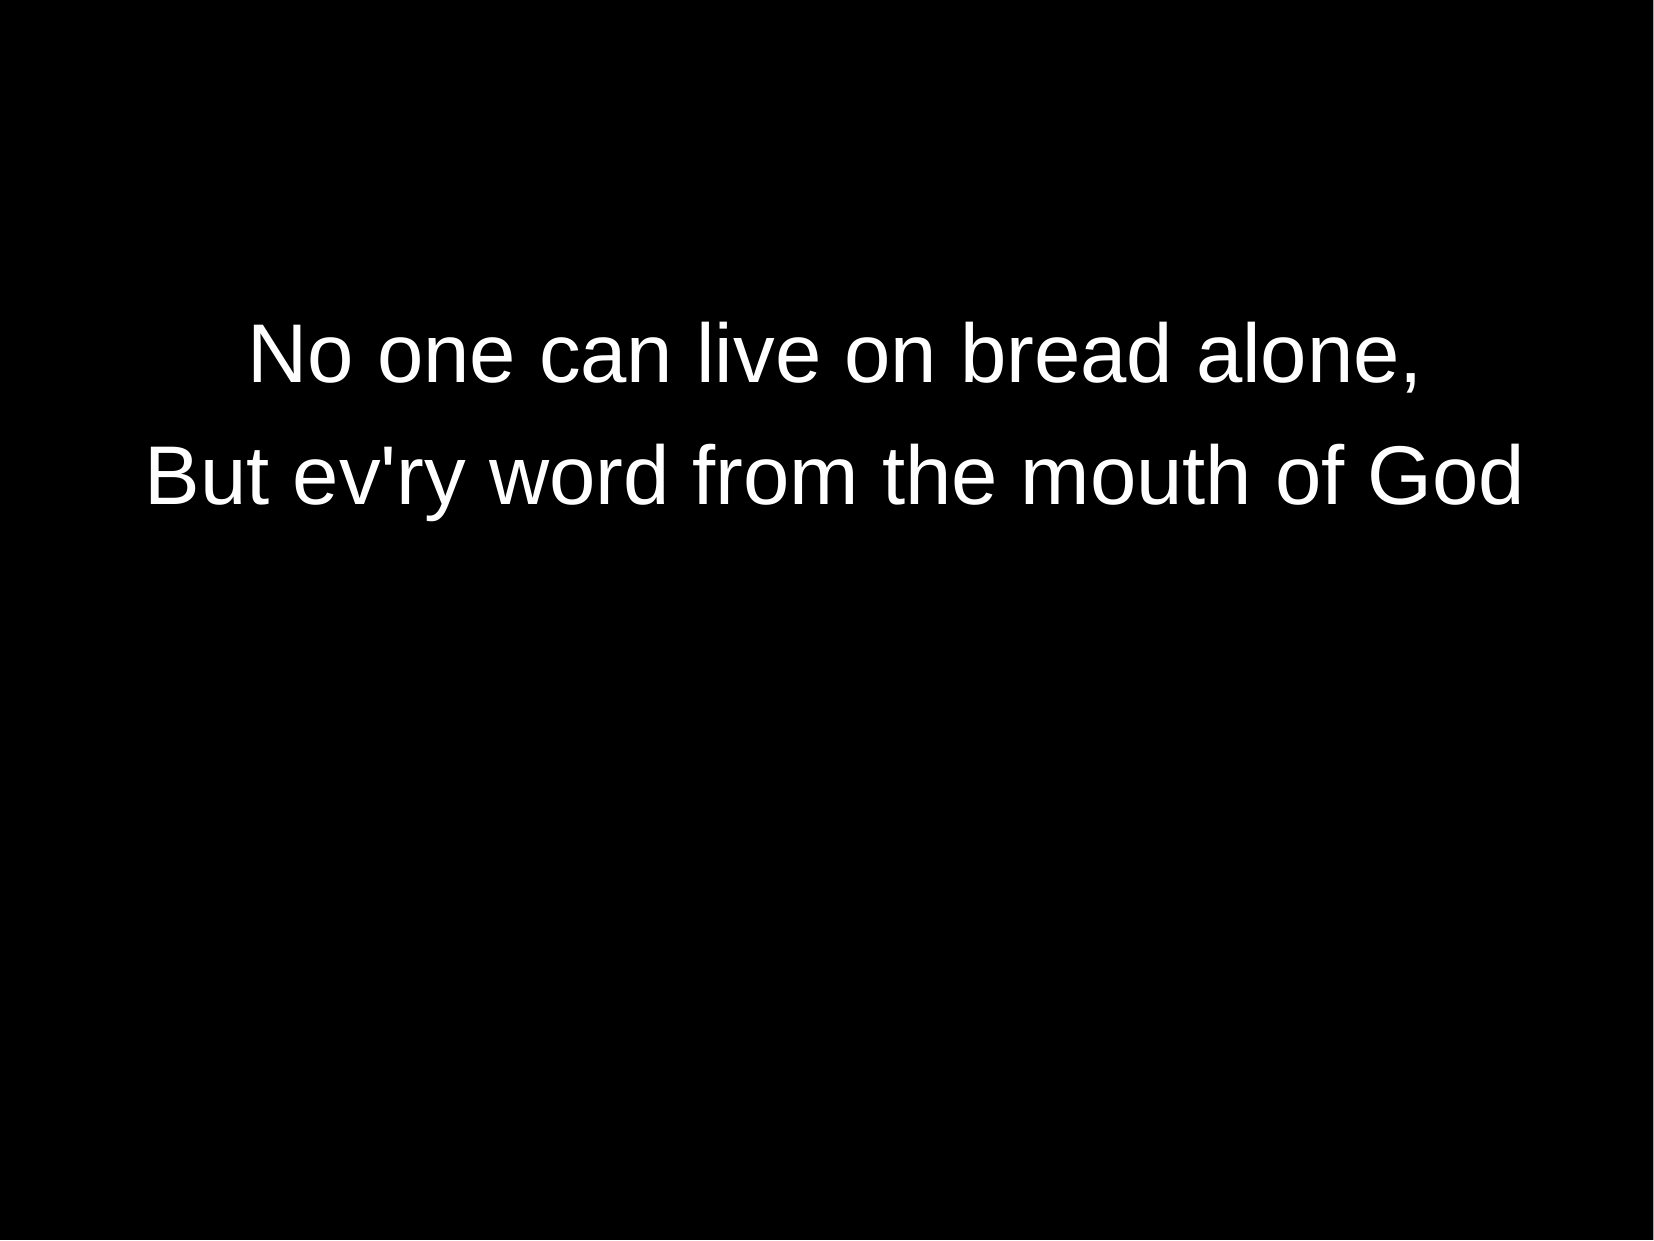

#
No one can live on bread alone,
But ev'ry word from the mouth of God